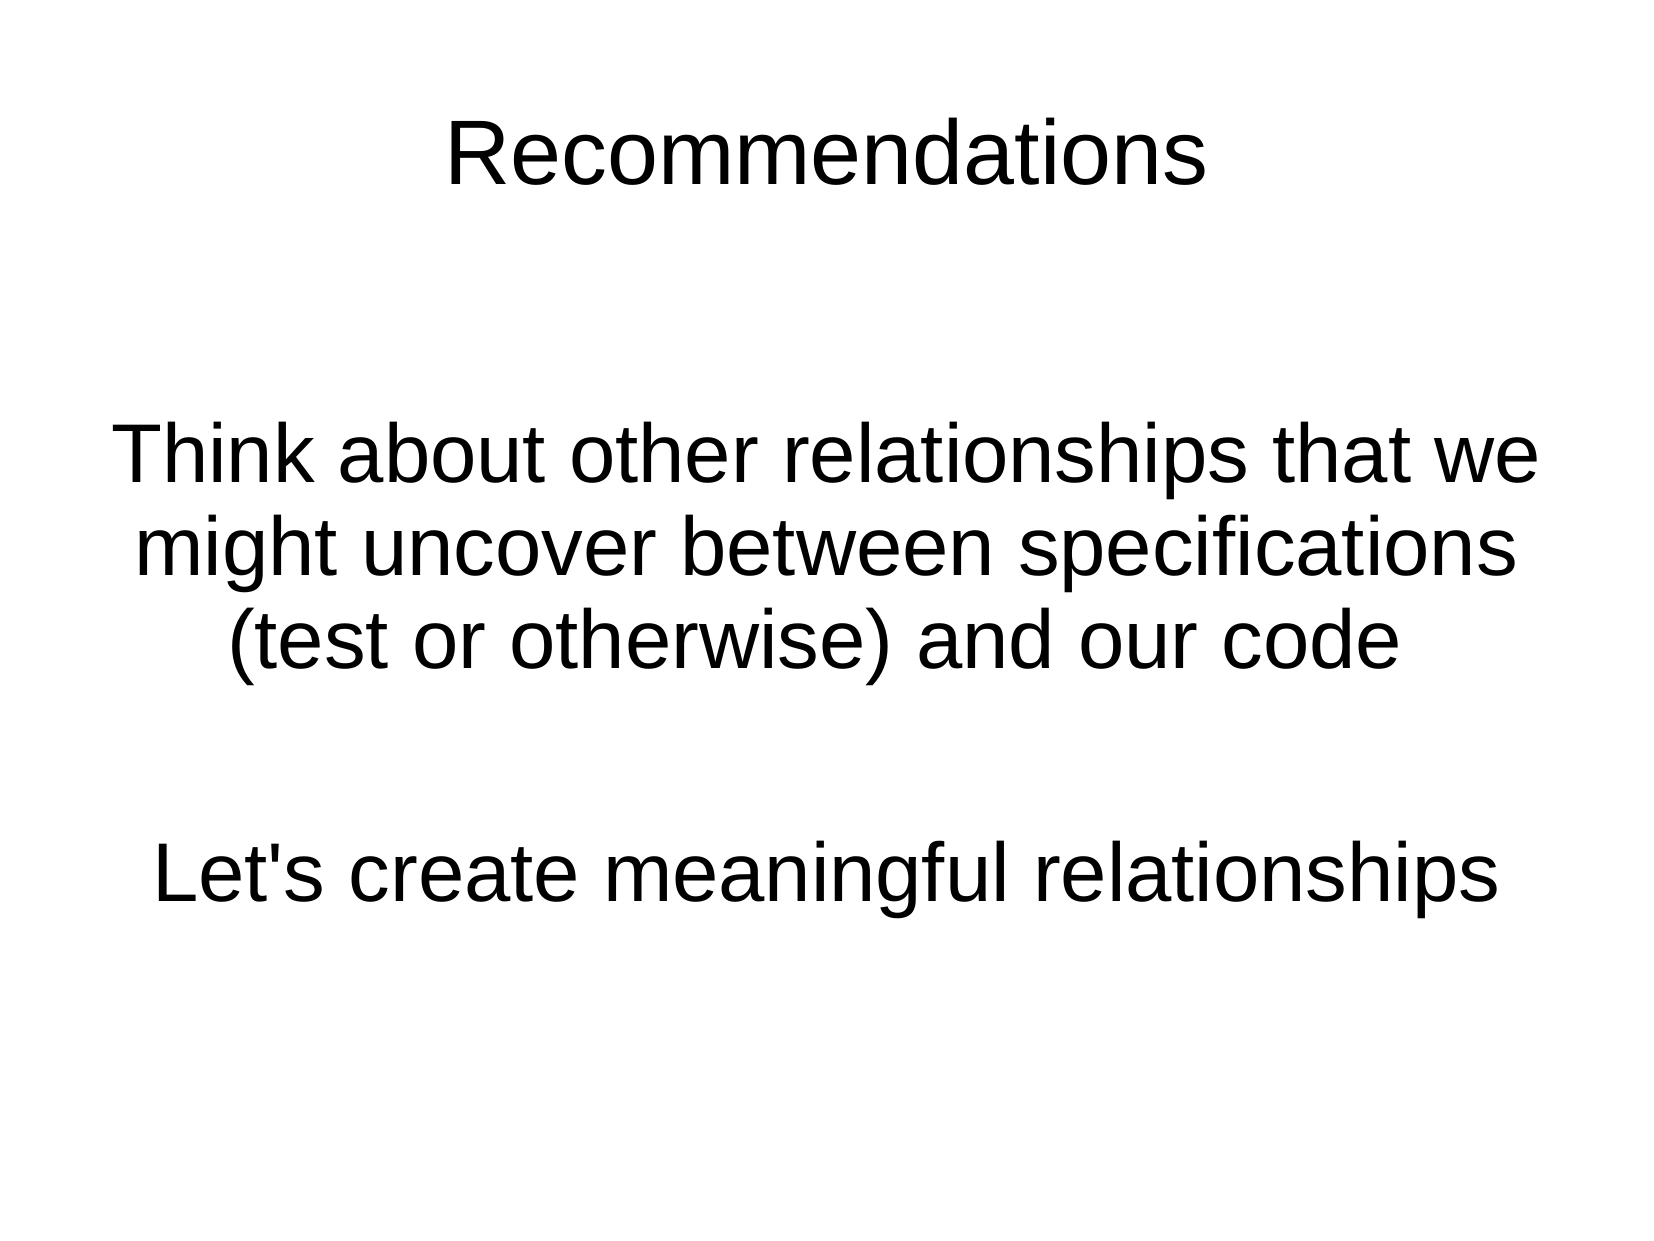

# Recommendations
Think about other relationships that we might uncover between specifications (test or otherwise) and our code
Let's create meaningful relationships